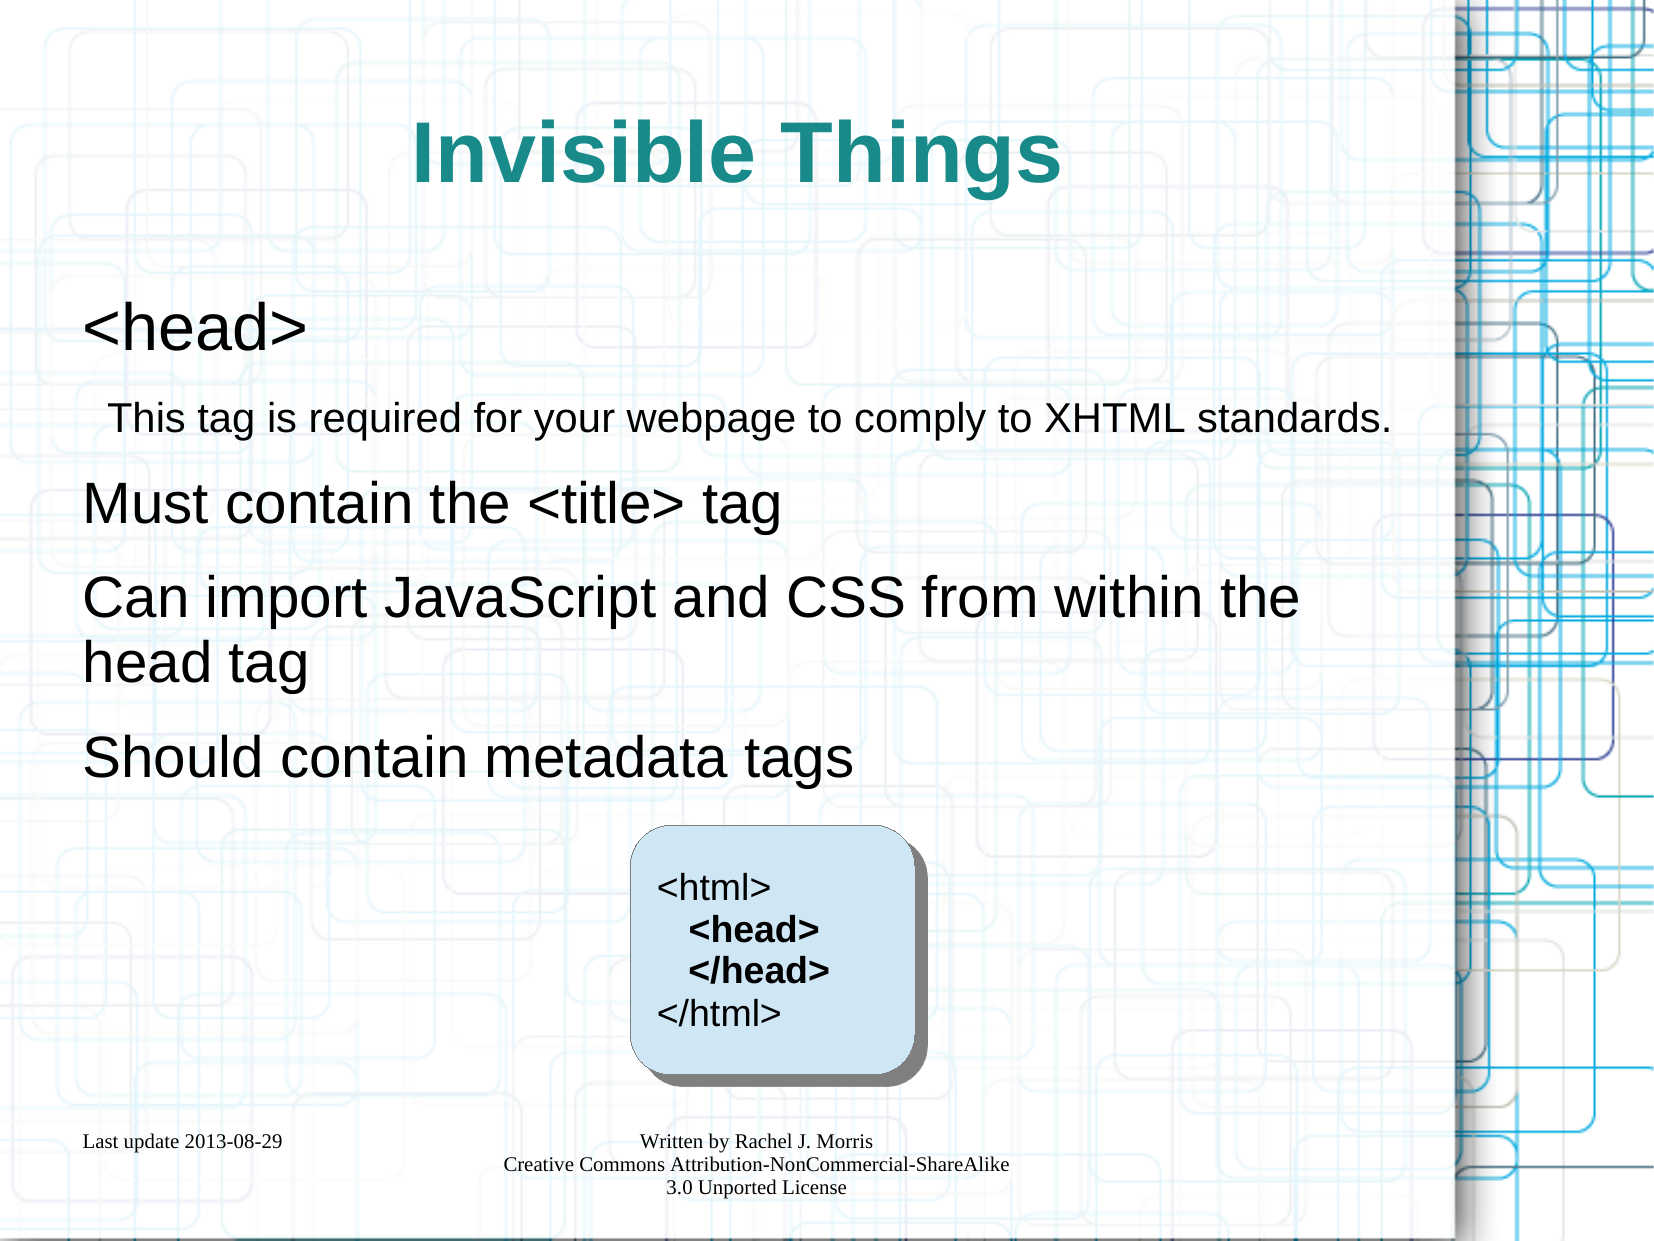

# Invisible Things
<head>
This tag is required for your webpage to comply to XHTML standards.
Must contain the <title> tag
Can import JavaScript and CSS from within the head tag
Should contain metadata tags
<html>
 <head>
 </head>
</html>